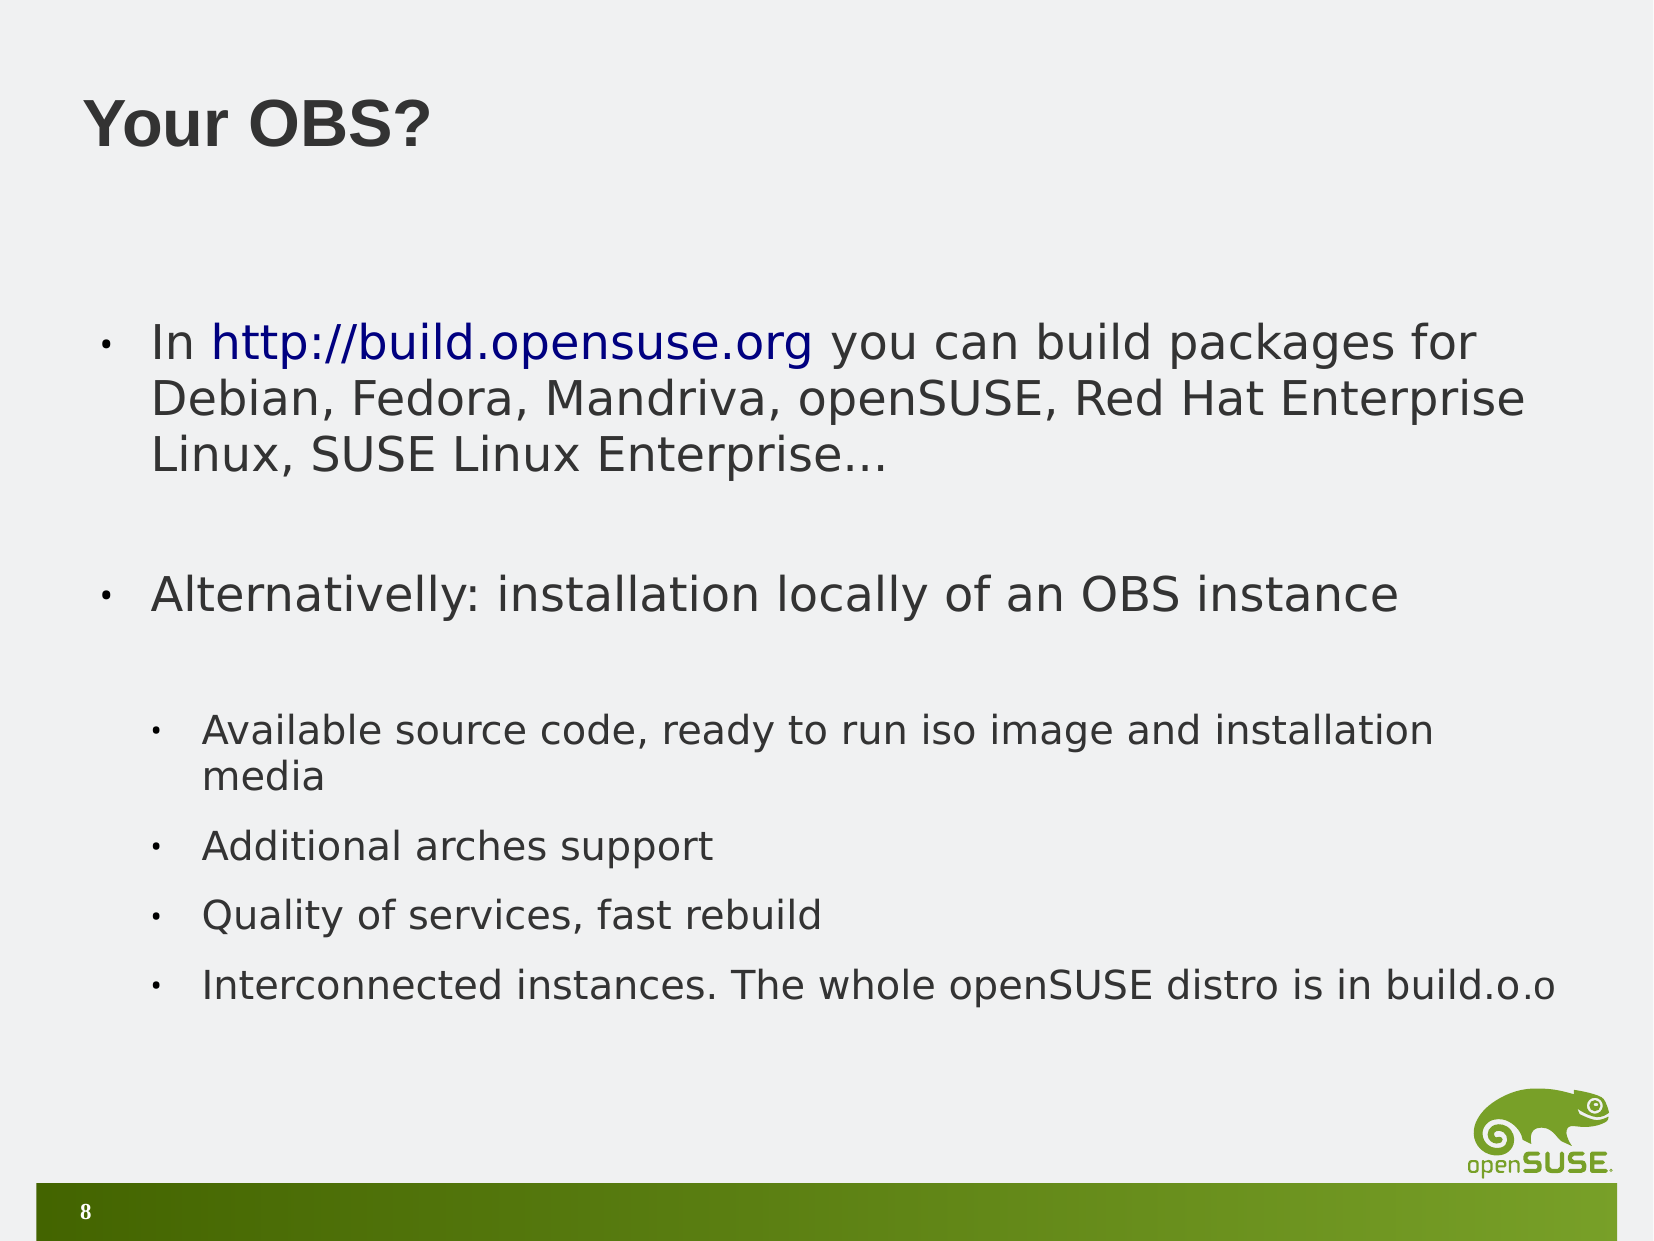

# Your OBS?
In http://build.opensuse.org you can build packages for Debian, Fedora, Mandriva, openSUSE, Red Hat Enterprise Linux, SUSE Linux Enterprise...
Alternativelly: installation locally of an OBS instance
Available source code, ready to run iso image and installation media
Additional arches support
Quality of services, fast rebuild
Interconnected instances. The whole openSUSE distro is in build.o.o
8